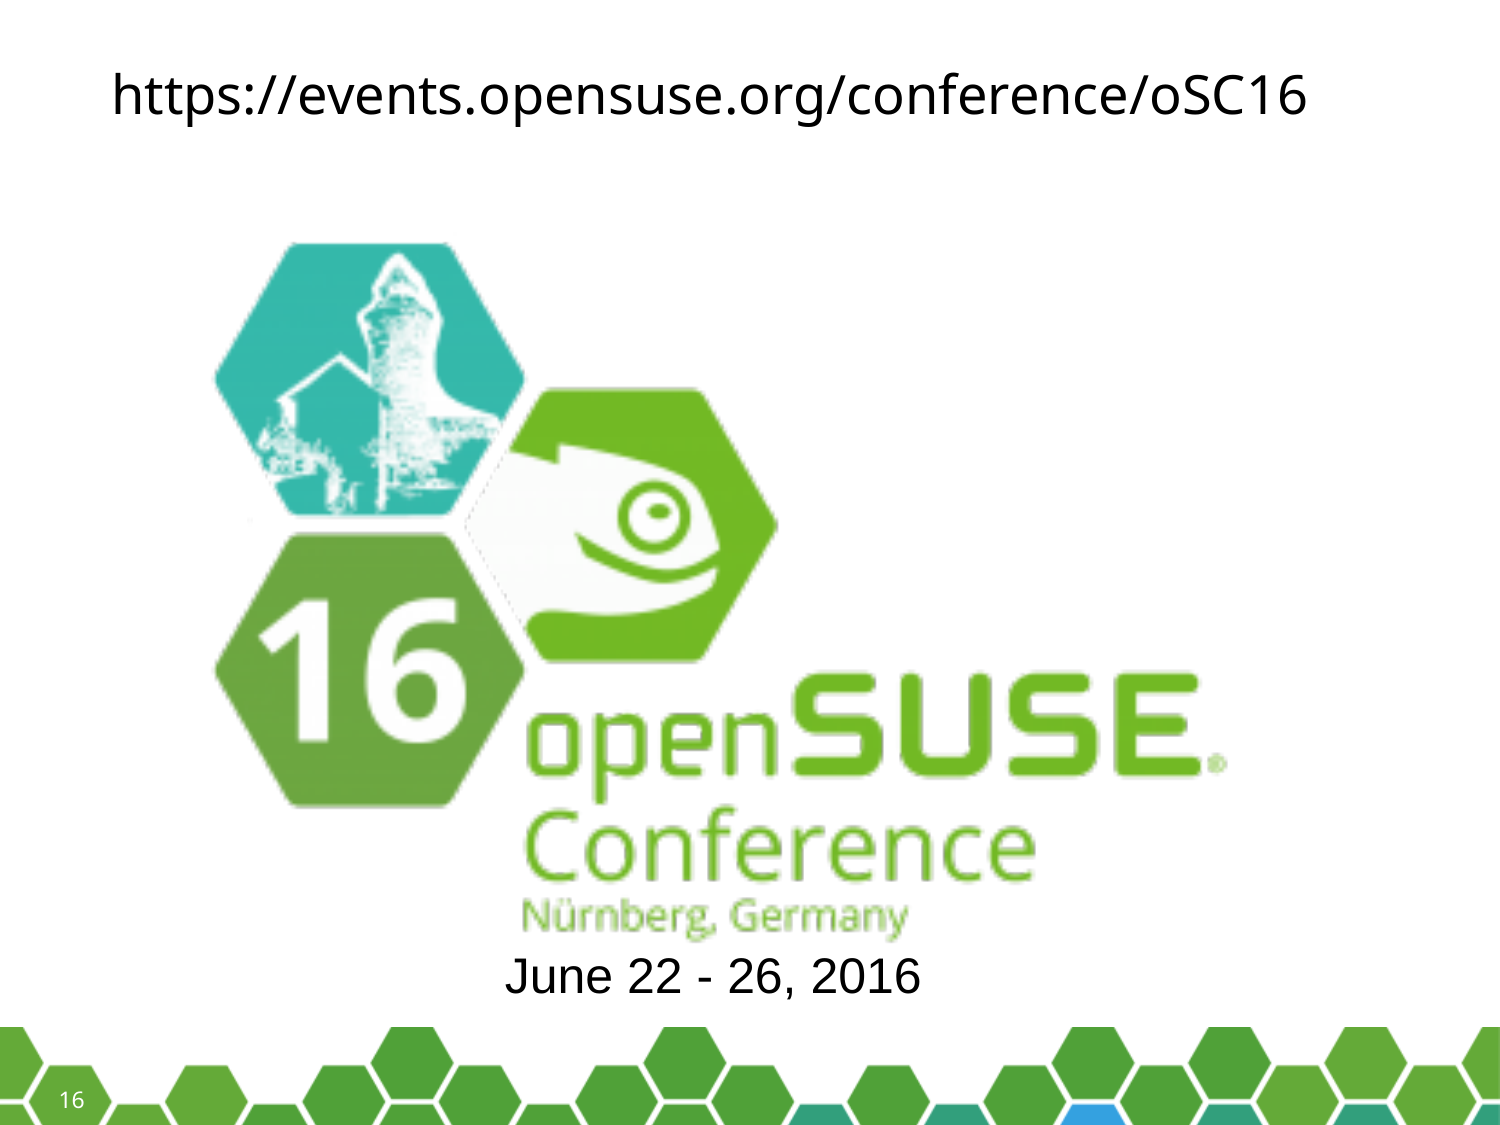

# https://events.opensuse.org/conference/oSC16
June 22 - 26, 2016